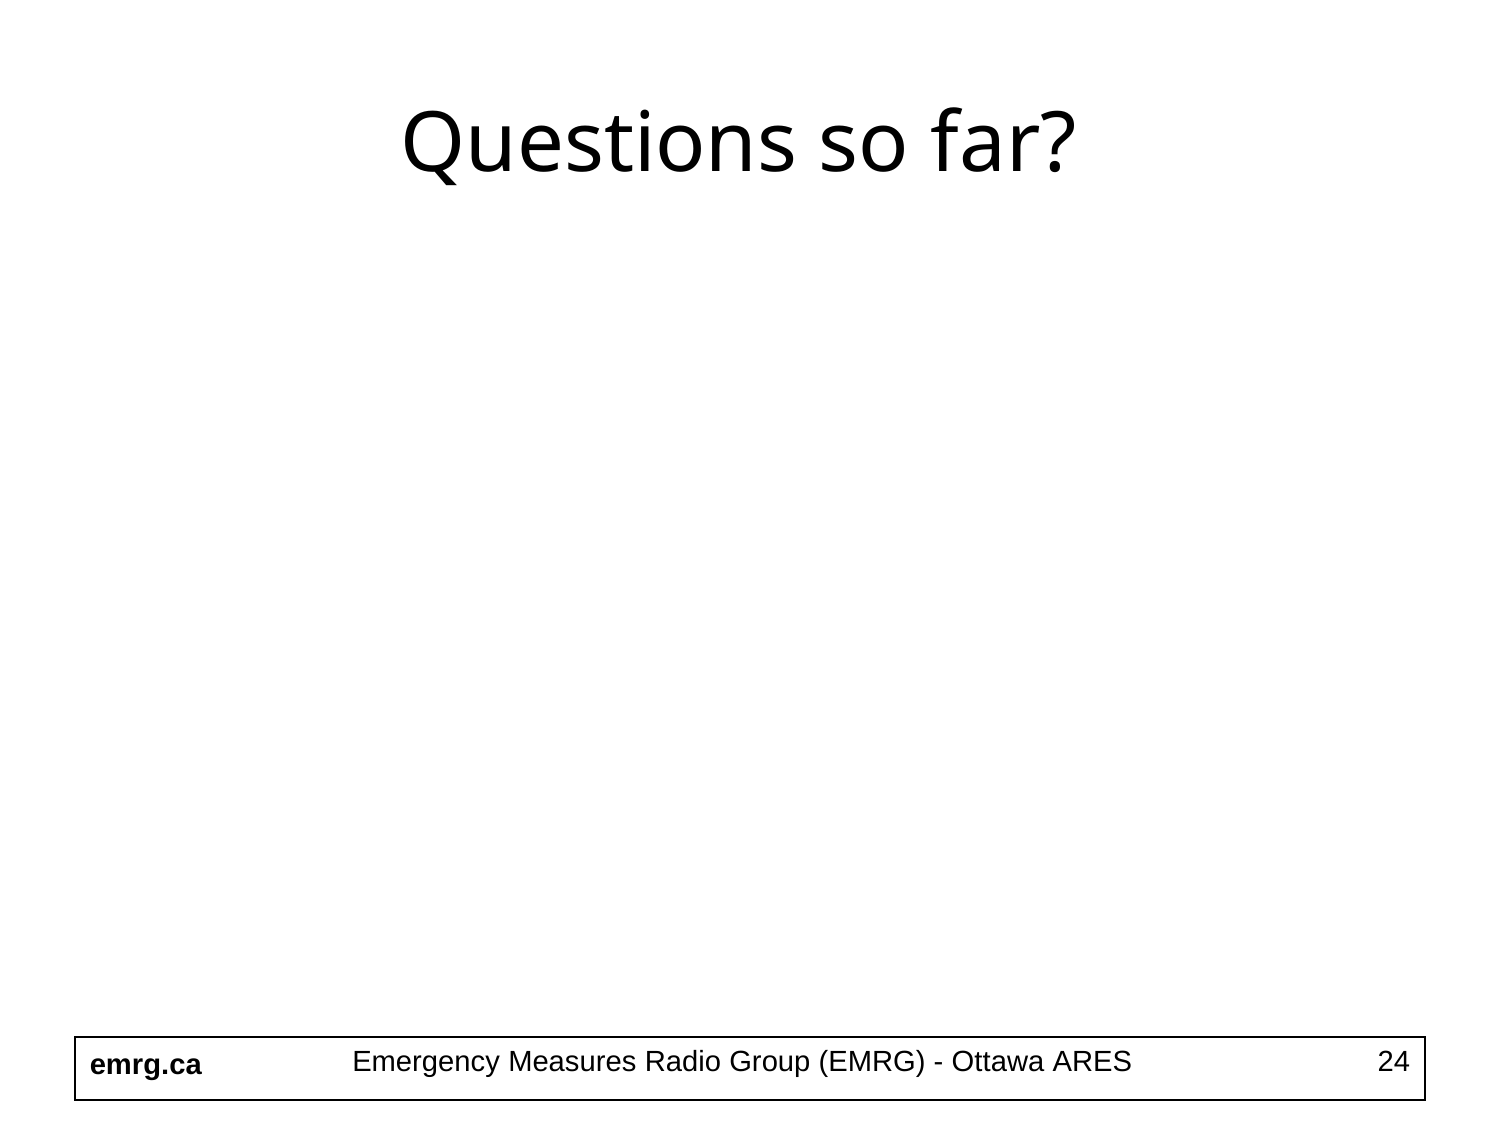

# Questions so far?
Emergency Measures Radio Group (EMRG) - Ottawa ARES
24